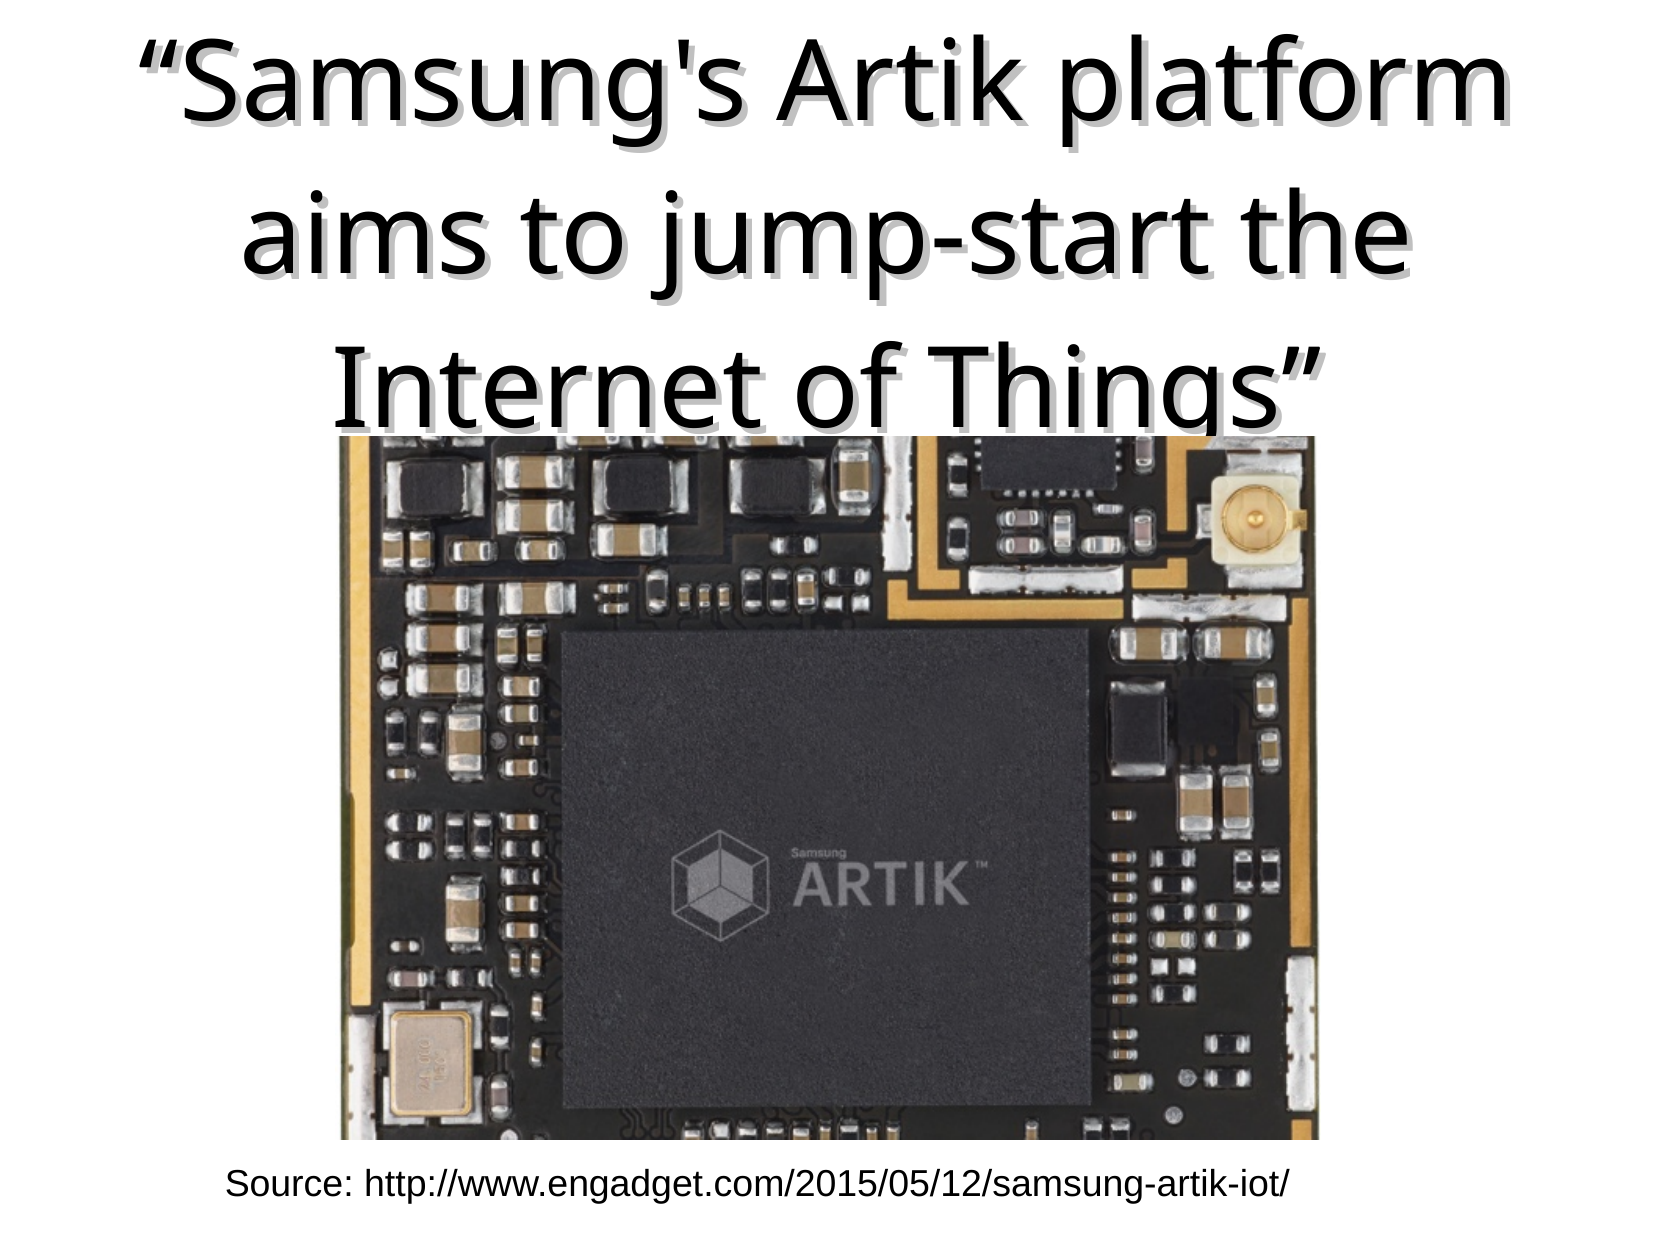

# “Samsung's Artik platform aims to jump-start the Internet of Things”
Source: http://www.engadget.com/2015/05/12/samsung-artik-iot/